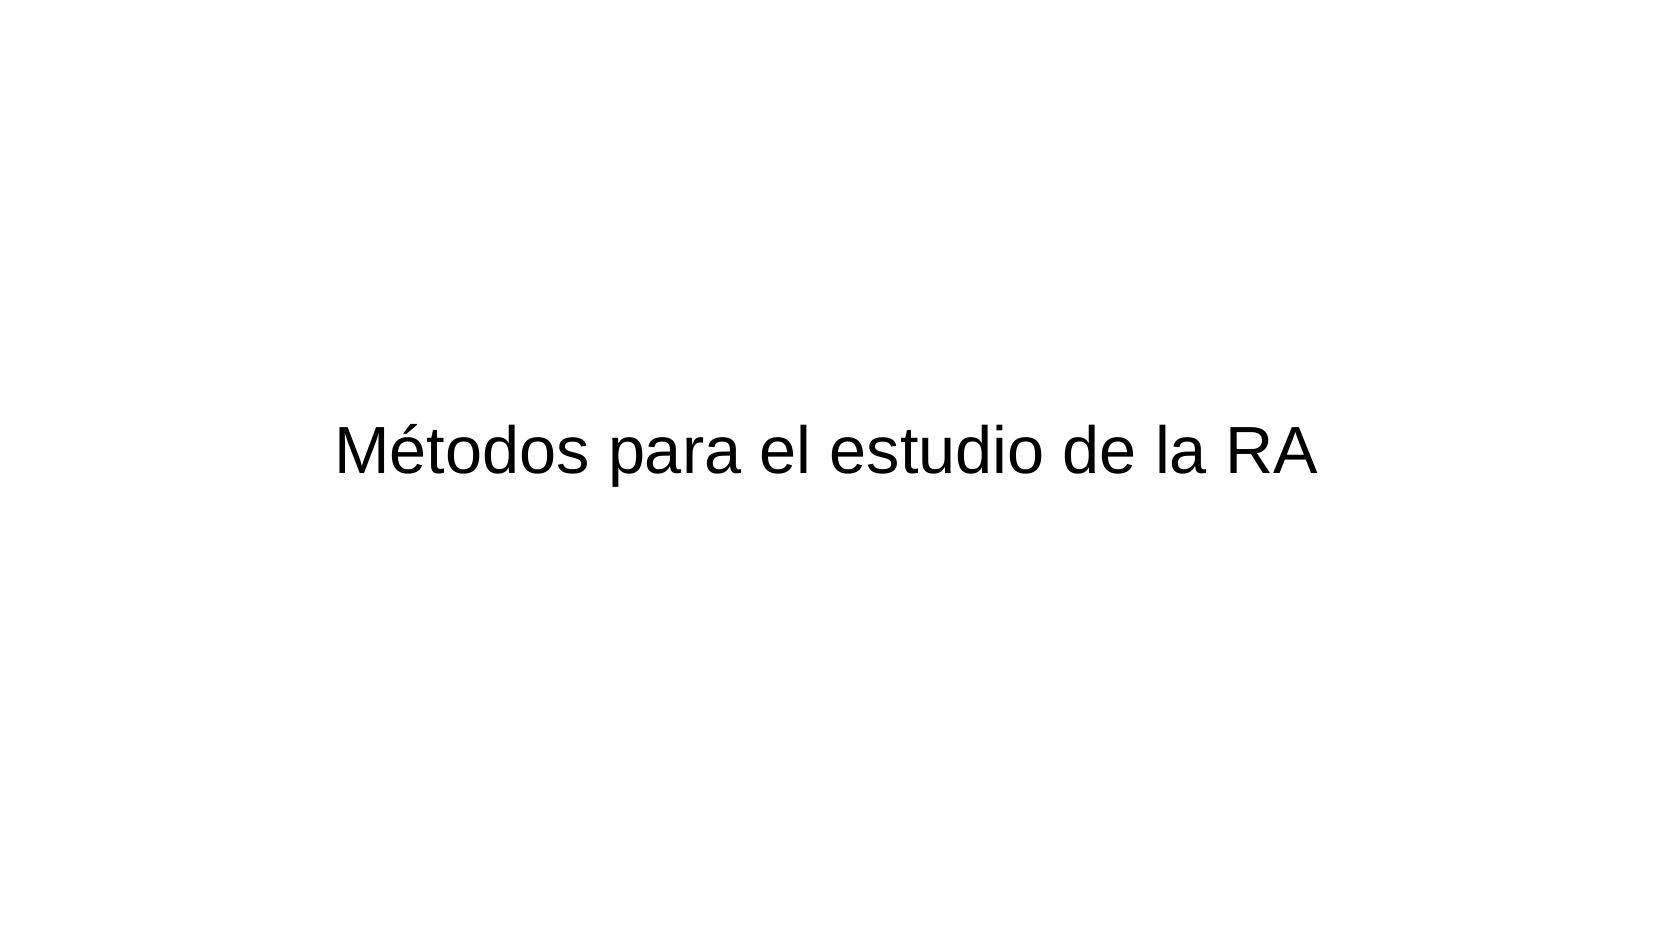

# Métodos para el estudio de la RA